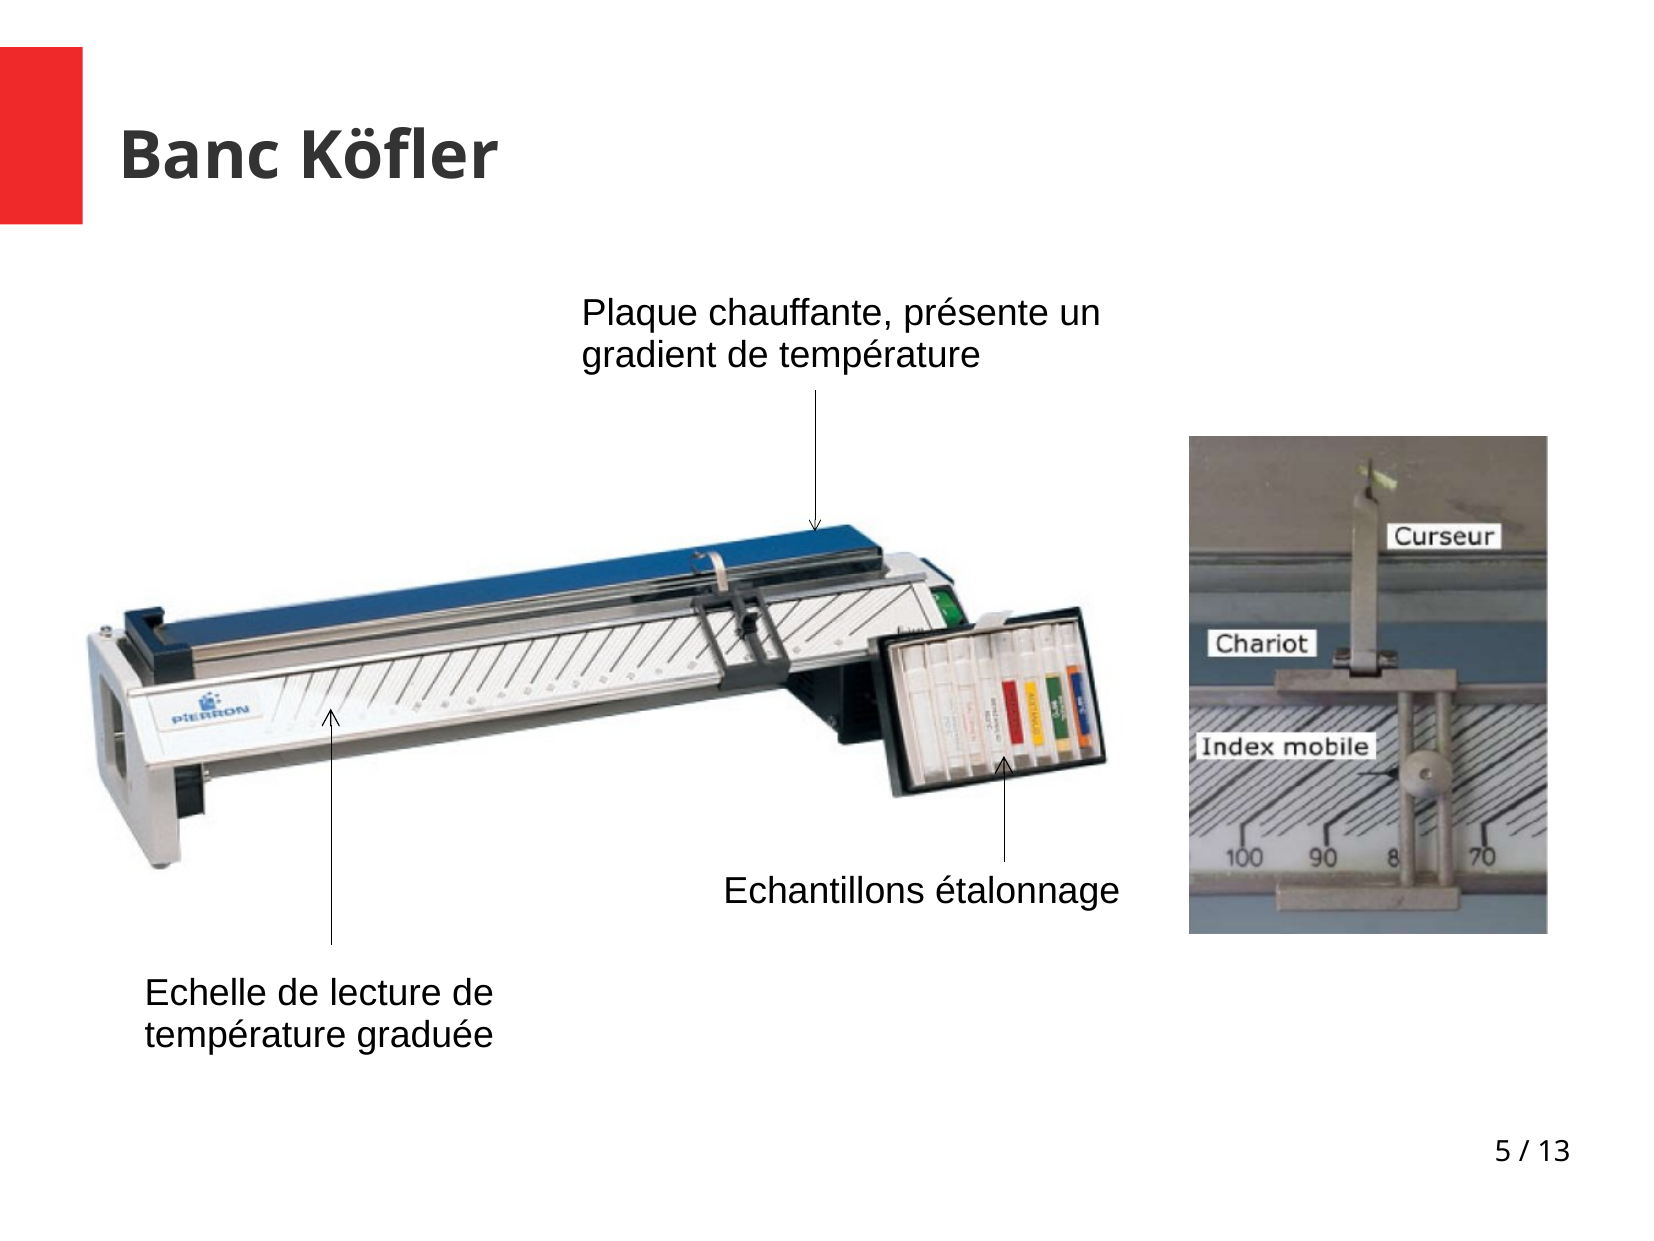

# Banc Köfler
Plaque chauffante, présente un gradient de température
Echantillons étalonnage
Echelle de lecture de température graduée
5